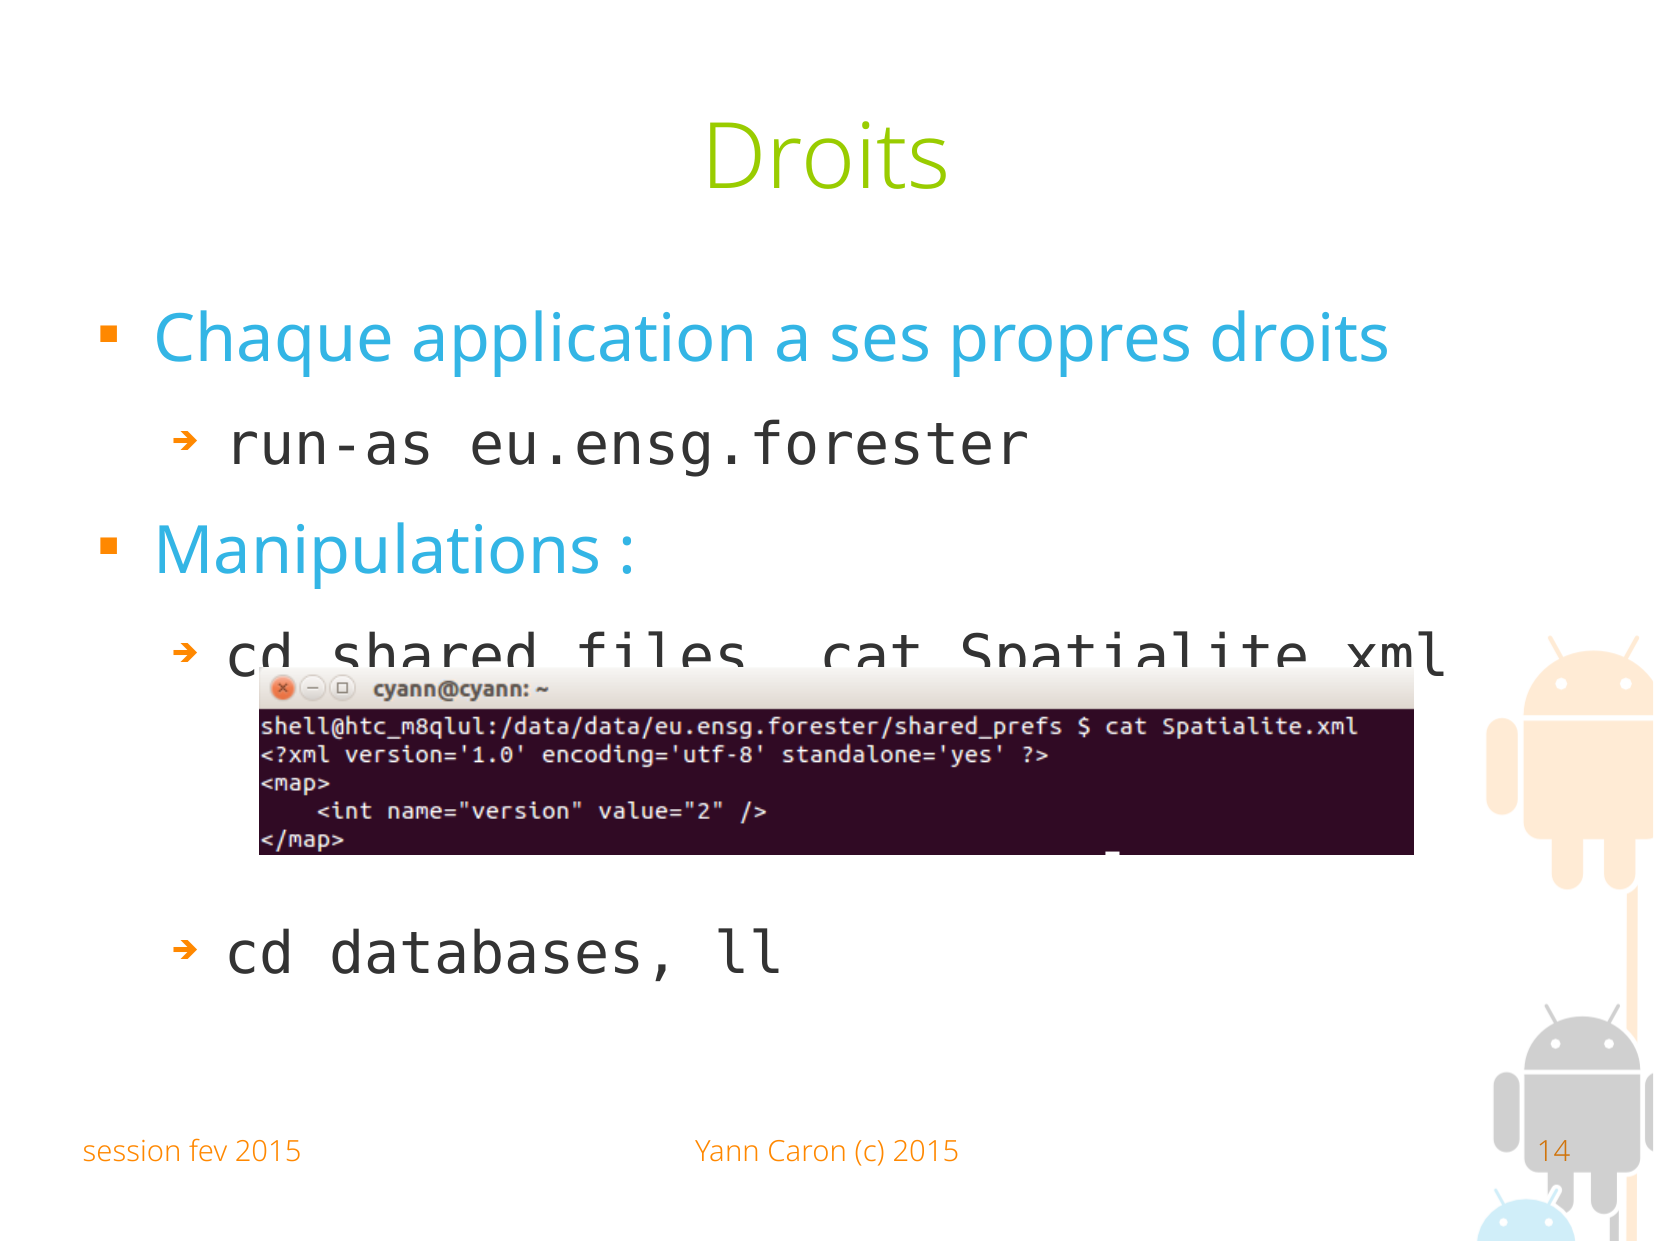

# Droits
Chaque application a ses propres droits
run-as eu.ensg.forester
Manipulations :
cd shared_files, cat Spatialite.xml
cd databases, ll
session fev 2015
Yann Caron (c) 2015
14